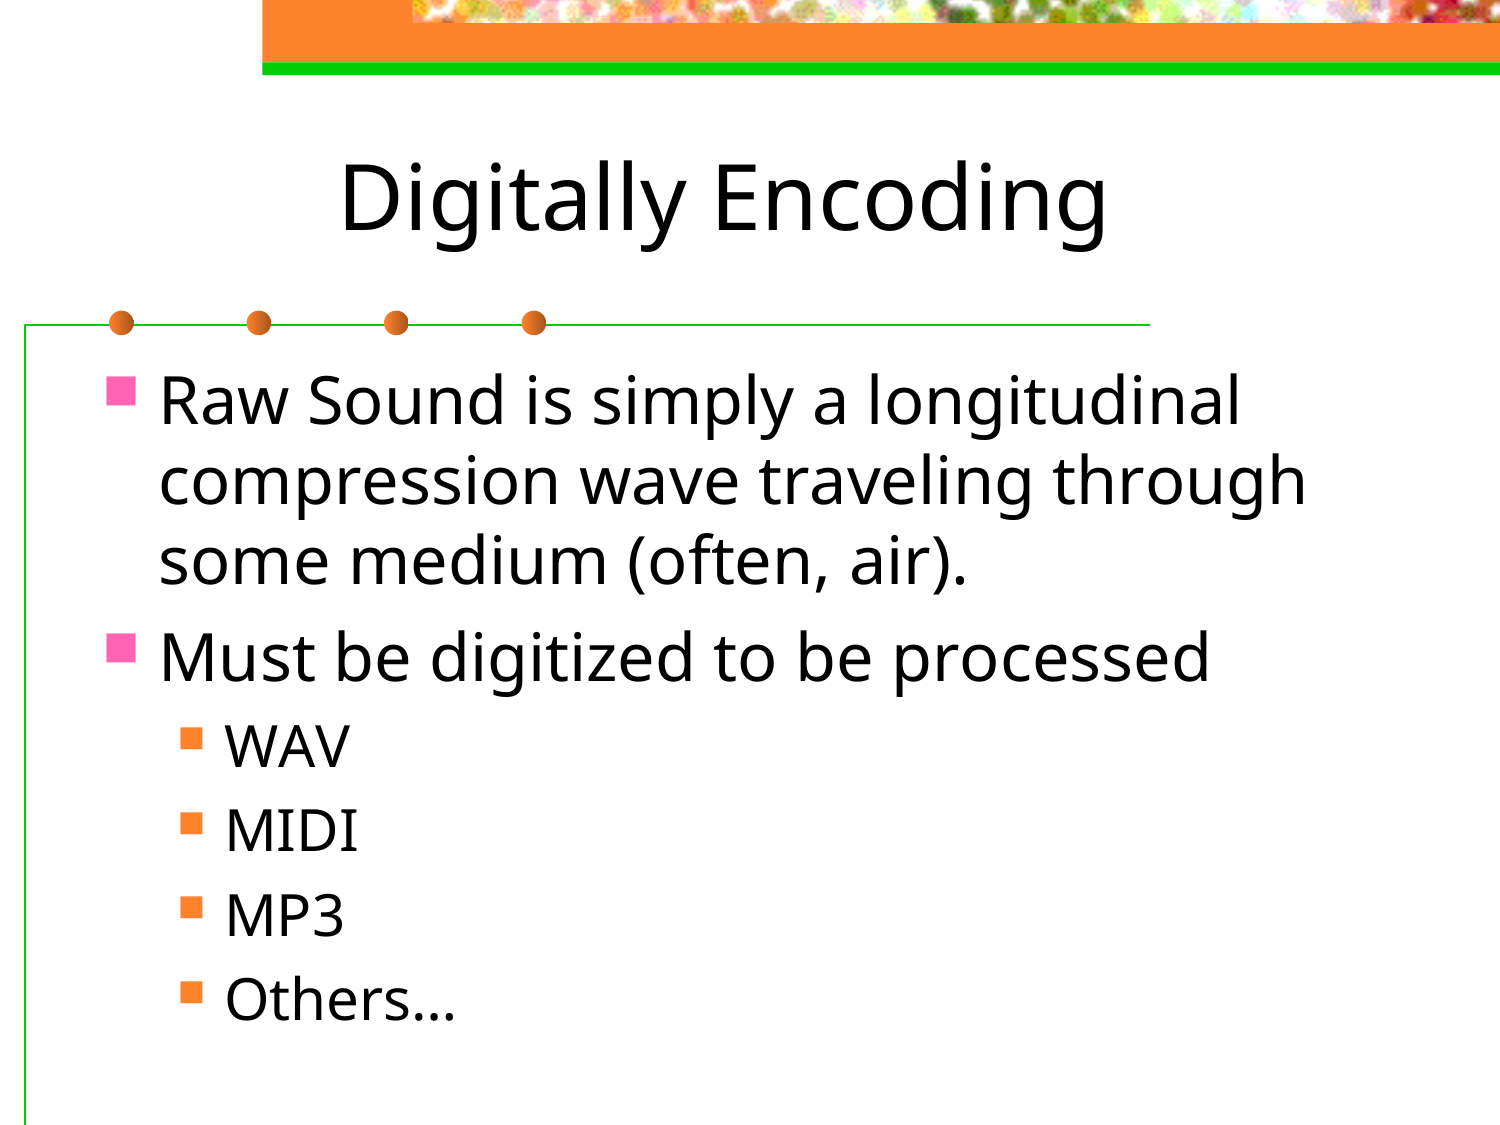

# Digitally Encoding
Raw Sound is simply a longitudinal compression wave traveling through some medium (often, air).
Must be digitized to be processed
WAV
MIDI
MP3
Others…